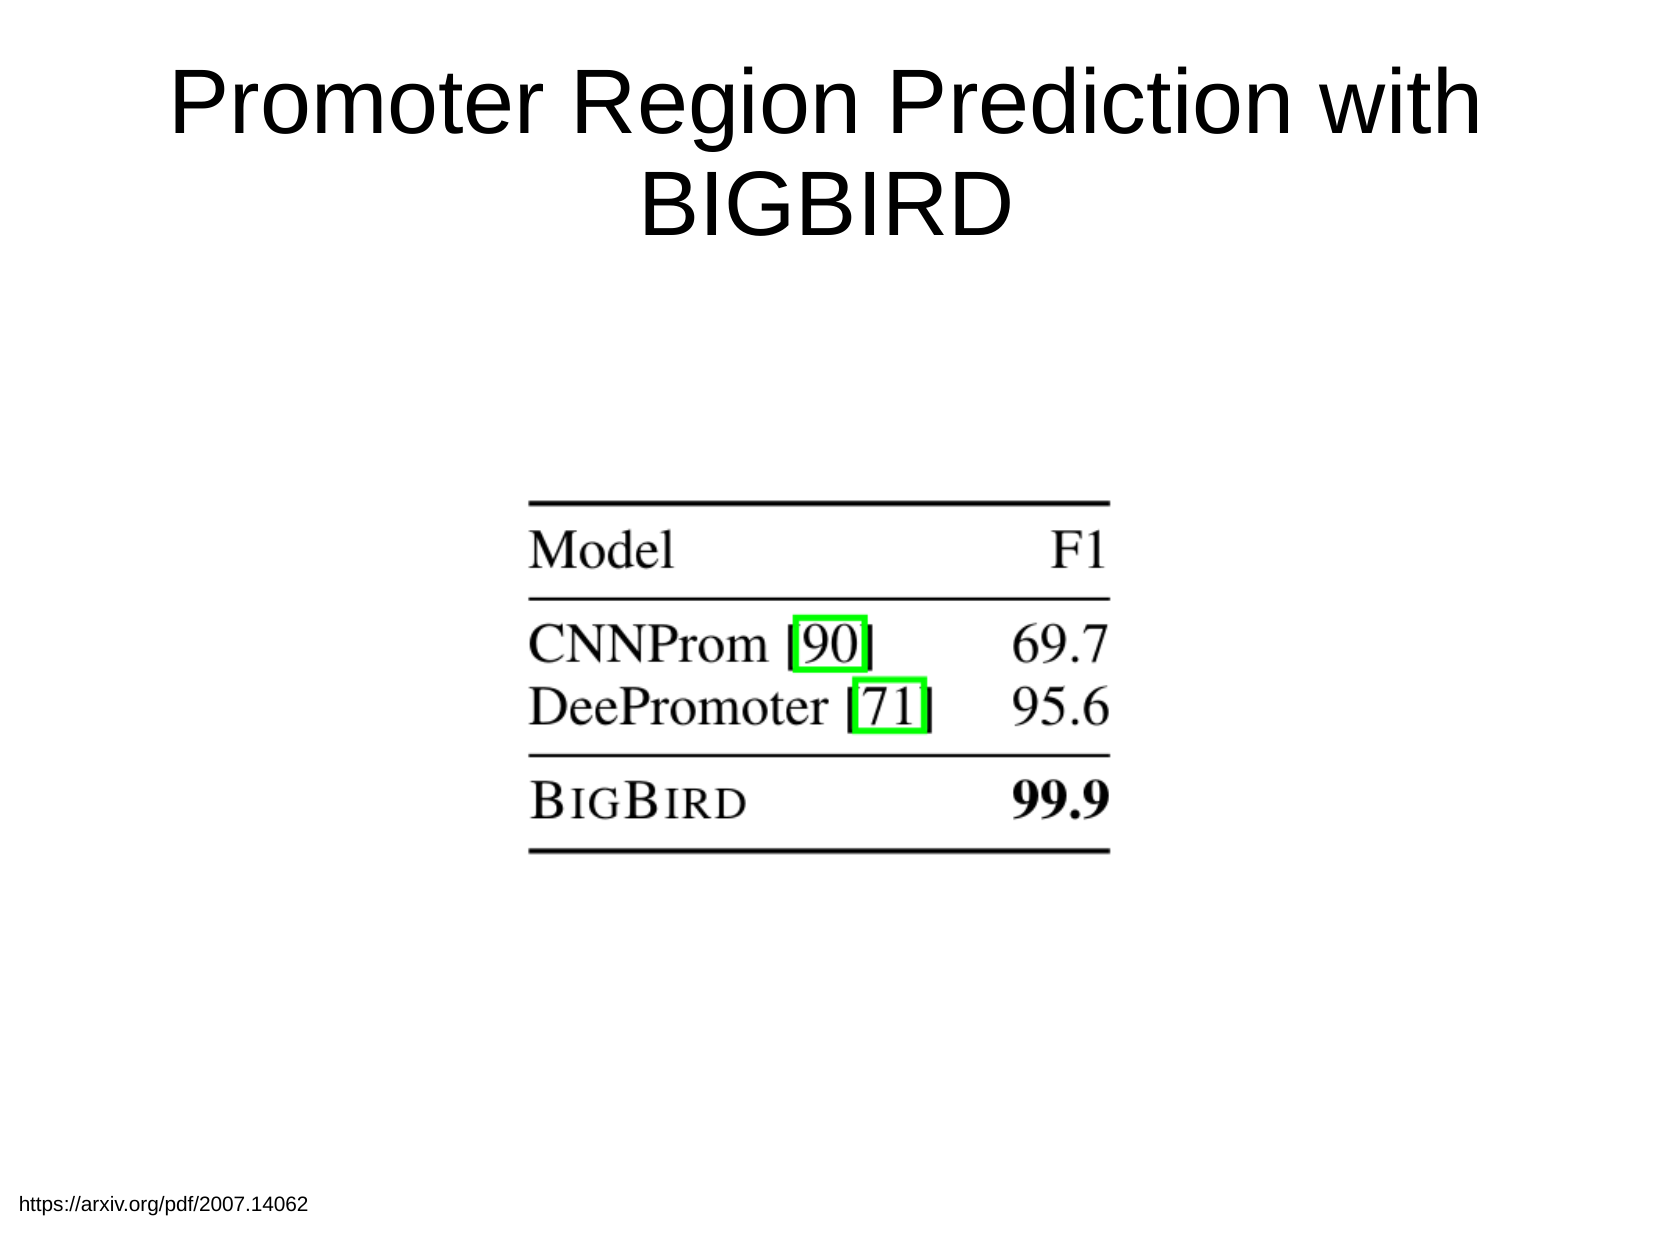

# Promoter Region Prediction with BIGBIRD
https://arxiv.org/pdf/2007.14062